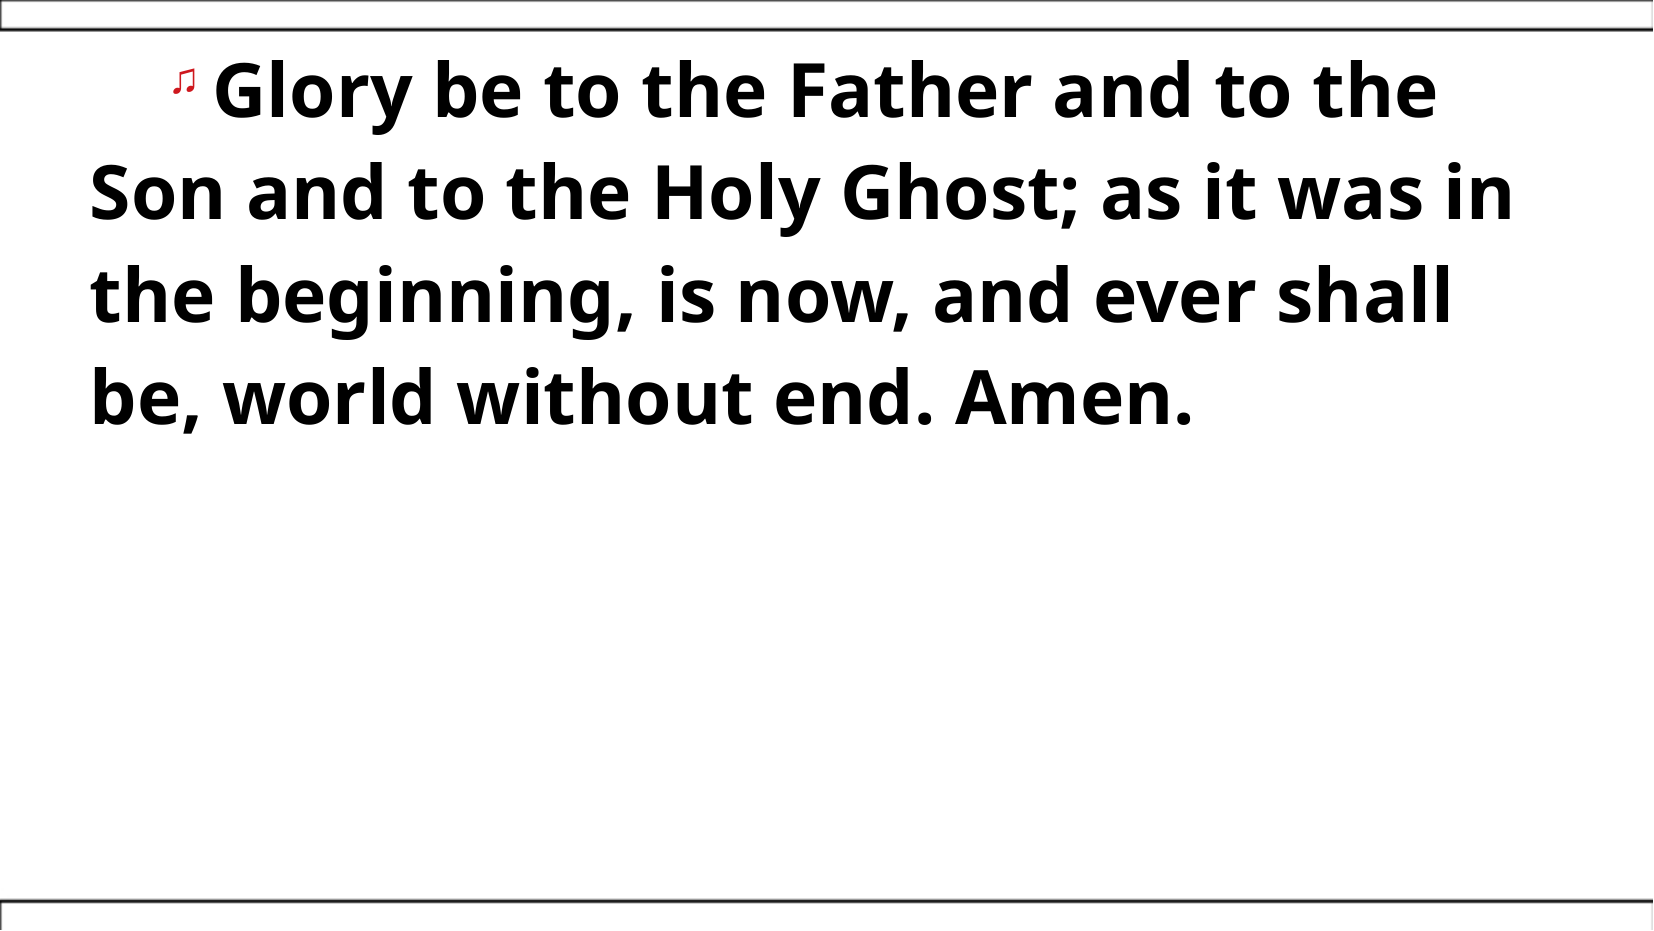

♫ Glory be to the Father and to the Son and to the Holy Ghost; as it was in the beginning, is now, and ever shall be, world without end. Amen.